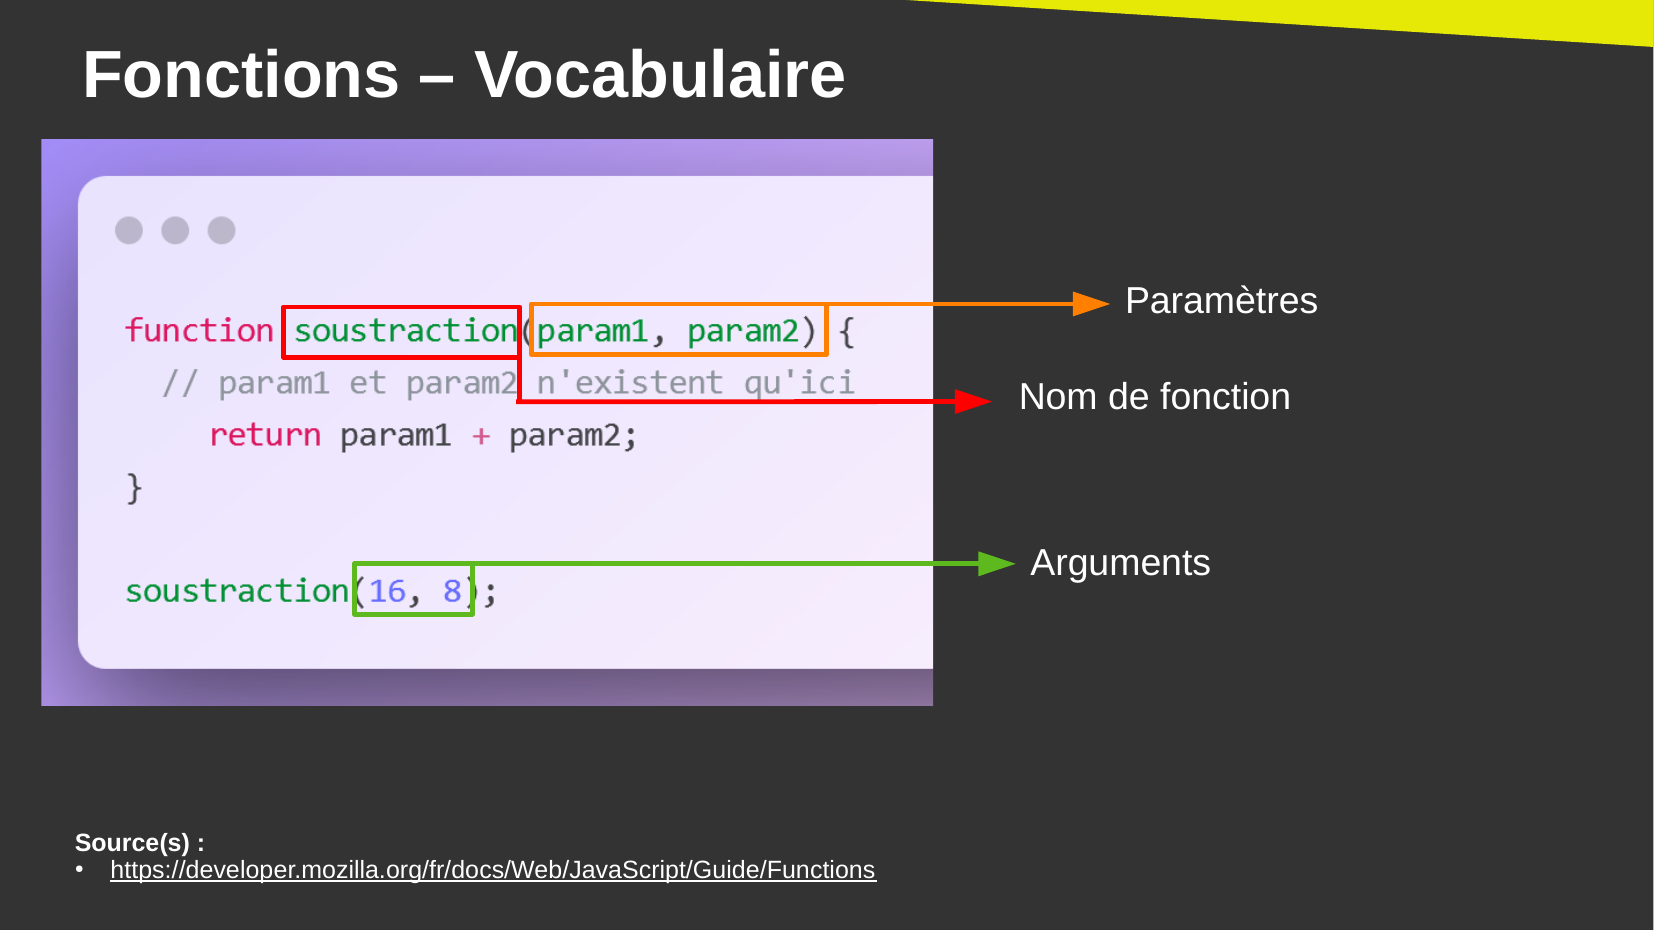

# Fonctions – Vocabulaire
Paramètres
Nom de fonction
Arguments
Source(s) :
https://developer.mozilla.org/fr/docs/Web/JavaScript/Guide/Functions